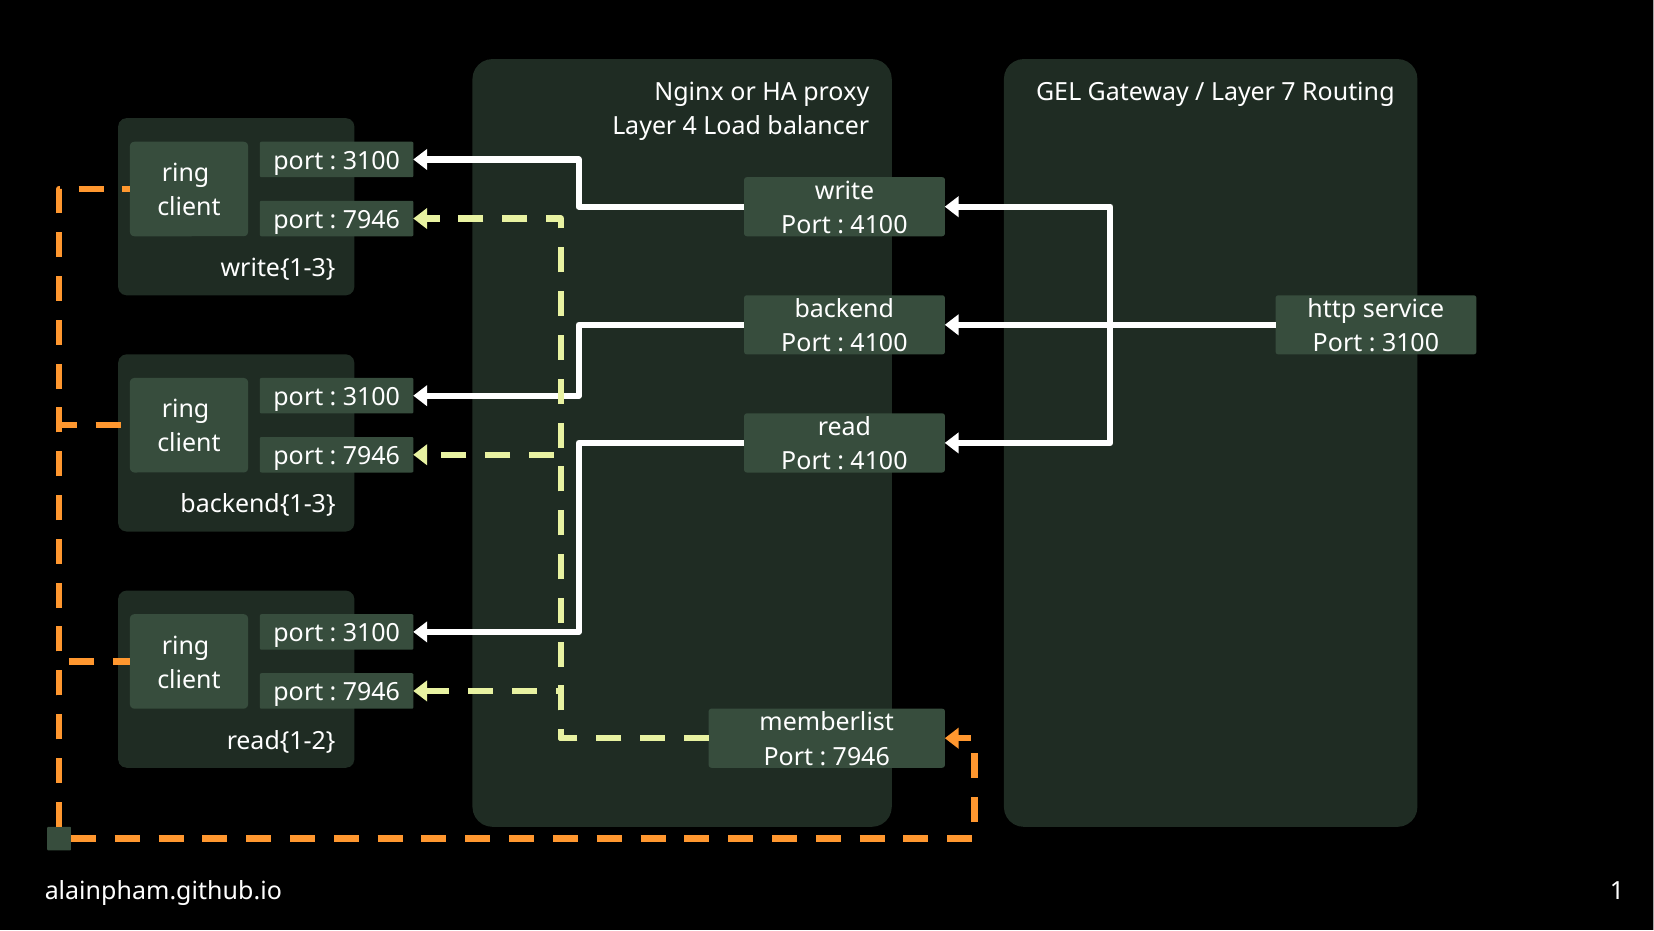

Nginx or HA proxy
 Layer 4 Load balancer
GEL Gateway / Layer 7 Routing
write{1-3}
ring
client
port : 3100
write
Port : 4100
port : 7946
backend
Port : 4100
http service
Port : 3100
backend{1-3}
ring
client
port : 3100
read
Port : 4100
port : 7946
read{1-2}
ring
client
port : 3100
port : 7946
memberlist
Port : 7946
1